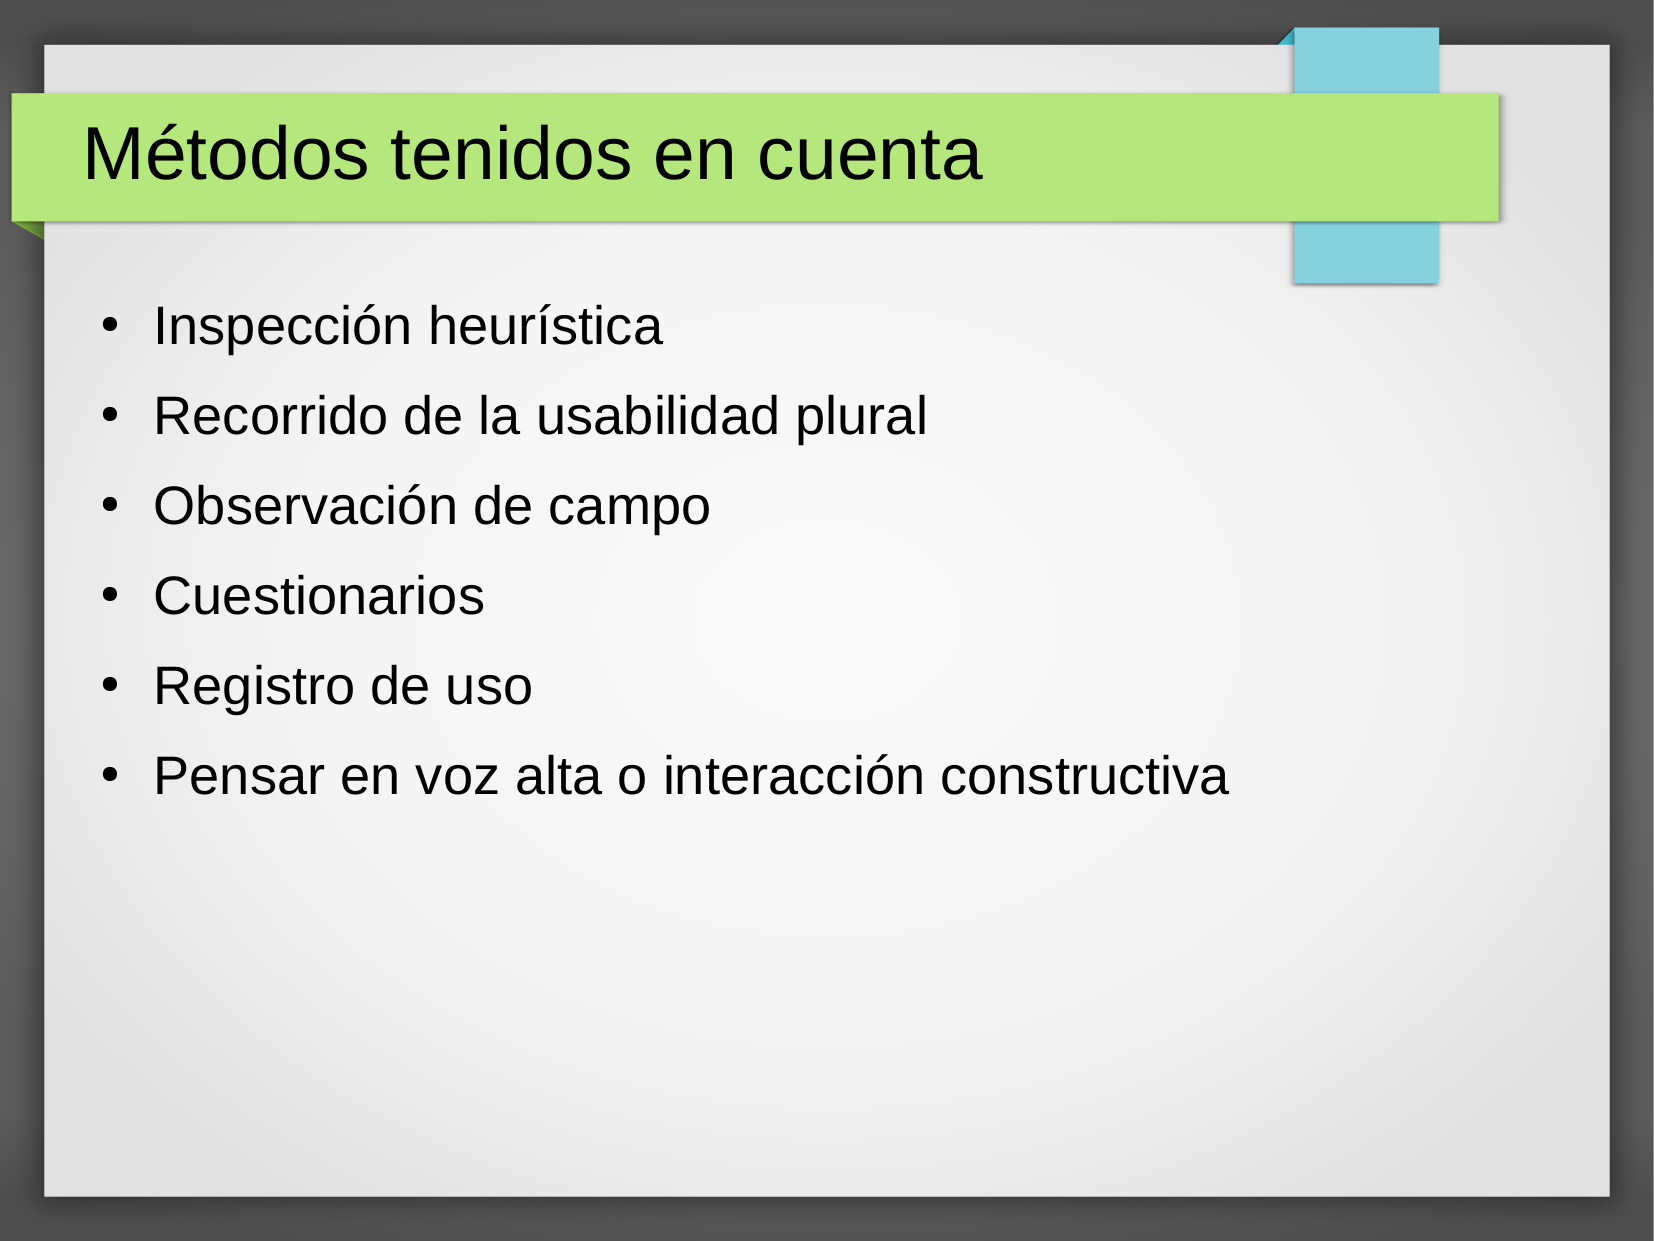

# Métodos tenidos en cuenta
Inspección heurística
Recorrido de la usabilidad plural
Observación de campo
Cuestionarios
Registro de uso
Pensar en voz alta o interacción constructiva